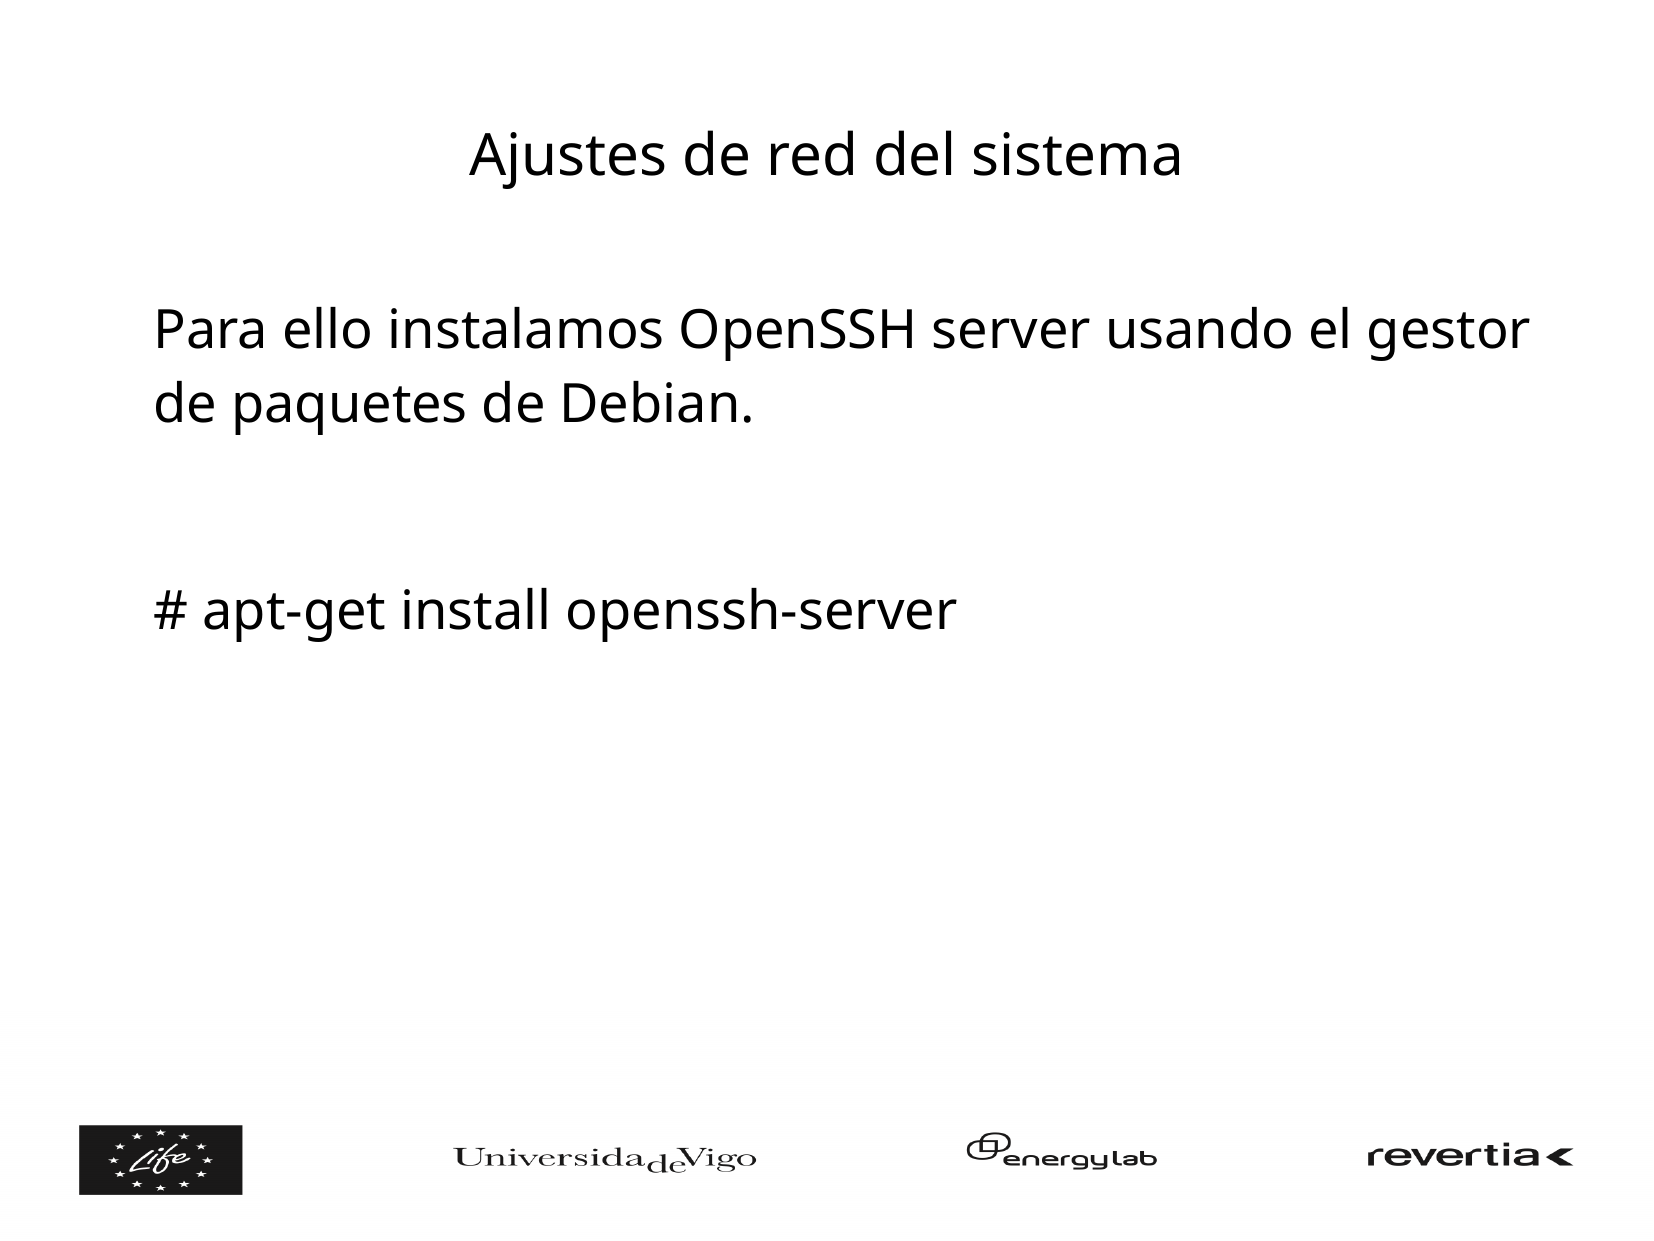

# Ajustes de red del sistema
Para ello instalamos OpenSSH server usando el gestor de paquetes de Debian.
# apt-get install openssh-server